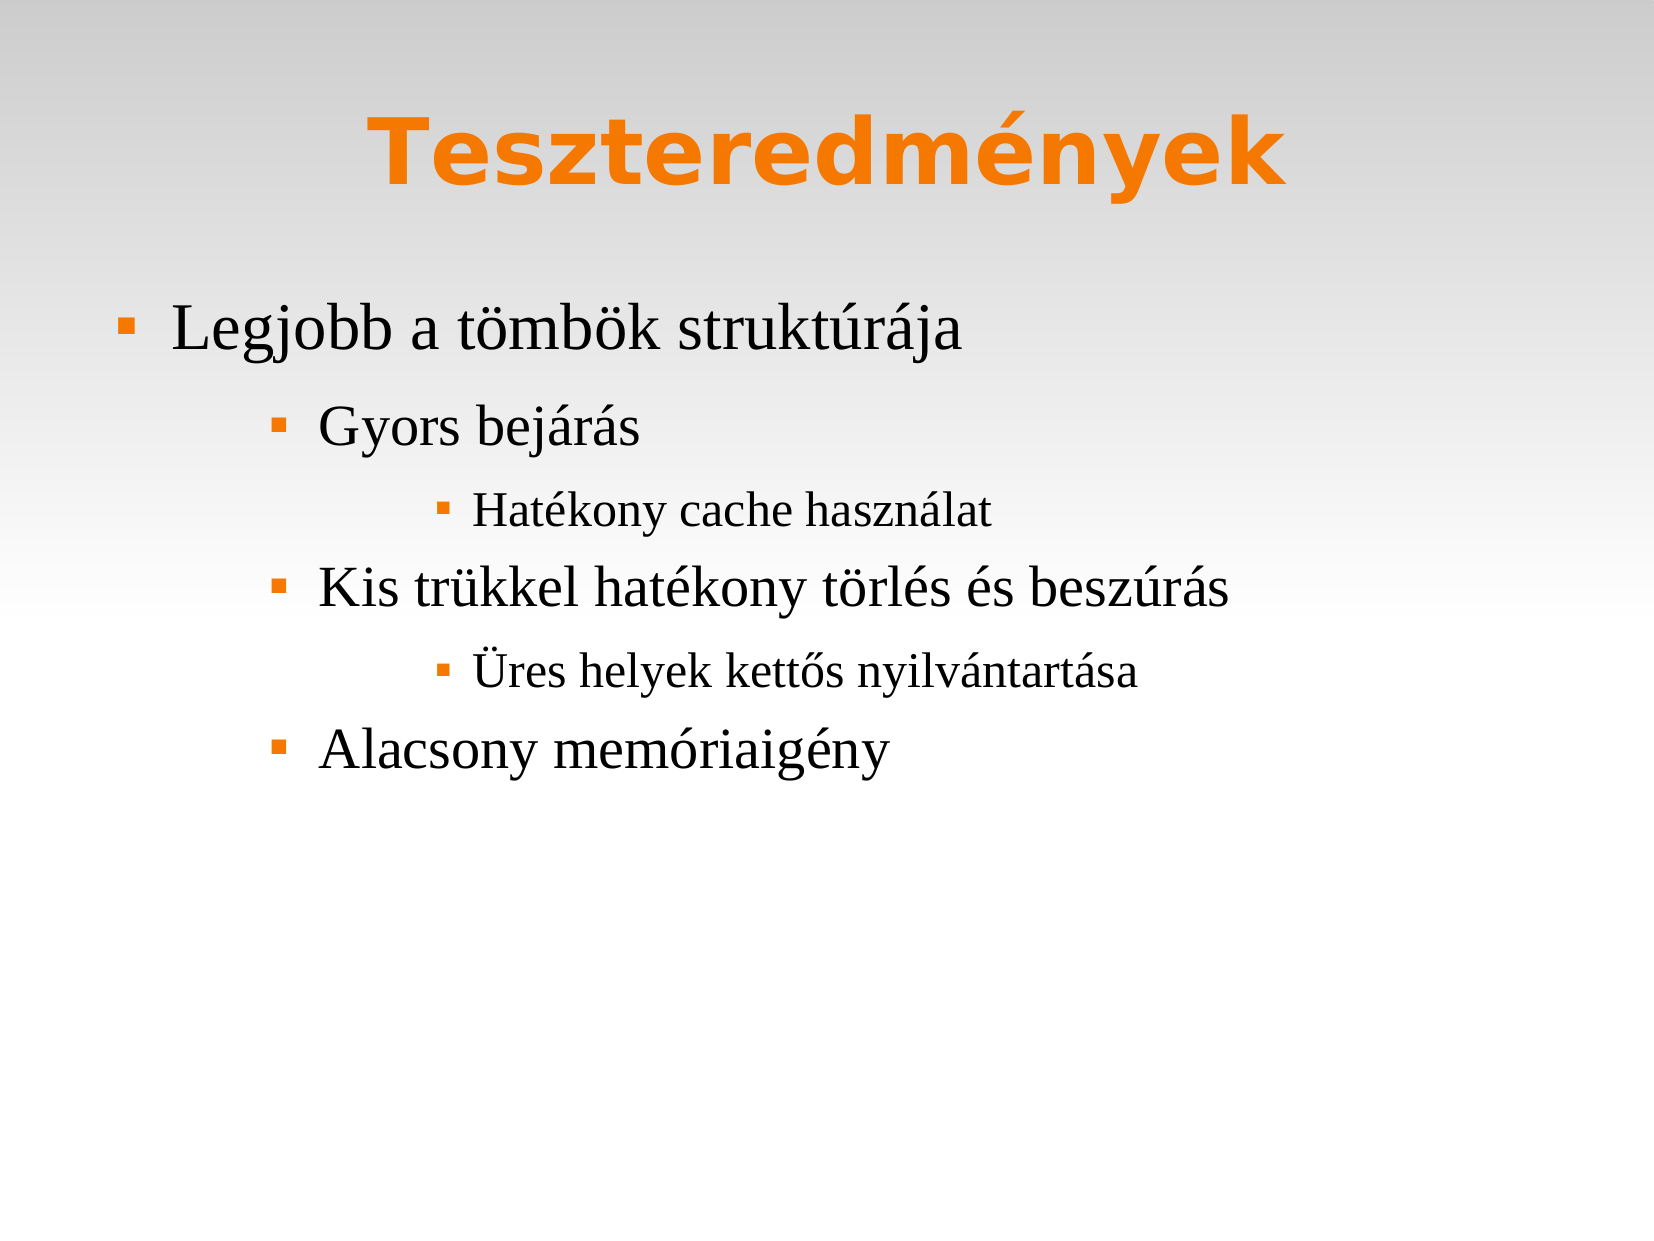

# Teszteredmények
Legjobb a tömbök struktúrája
Gyors bejárás
Hatékony cache használat
Kis trükkel hatékony törlés és beszúrás
Üres helyek kettős nyilvántartása
Alacsony memóriaigény